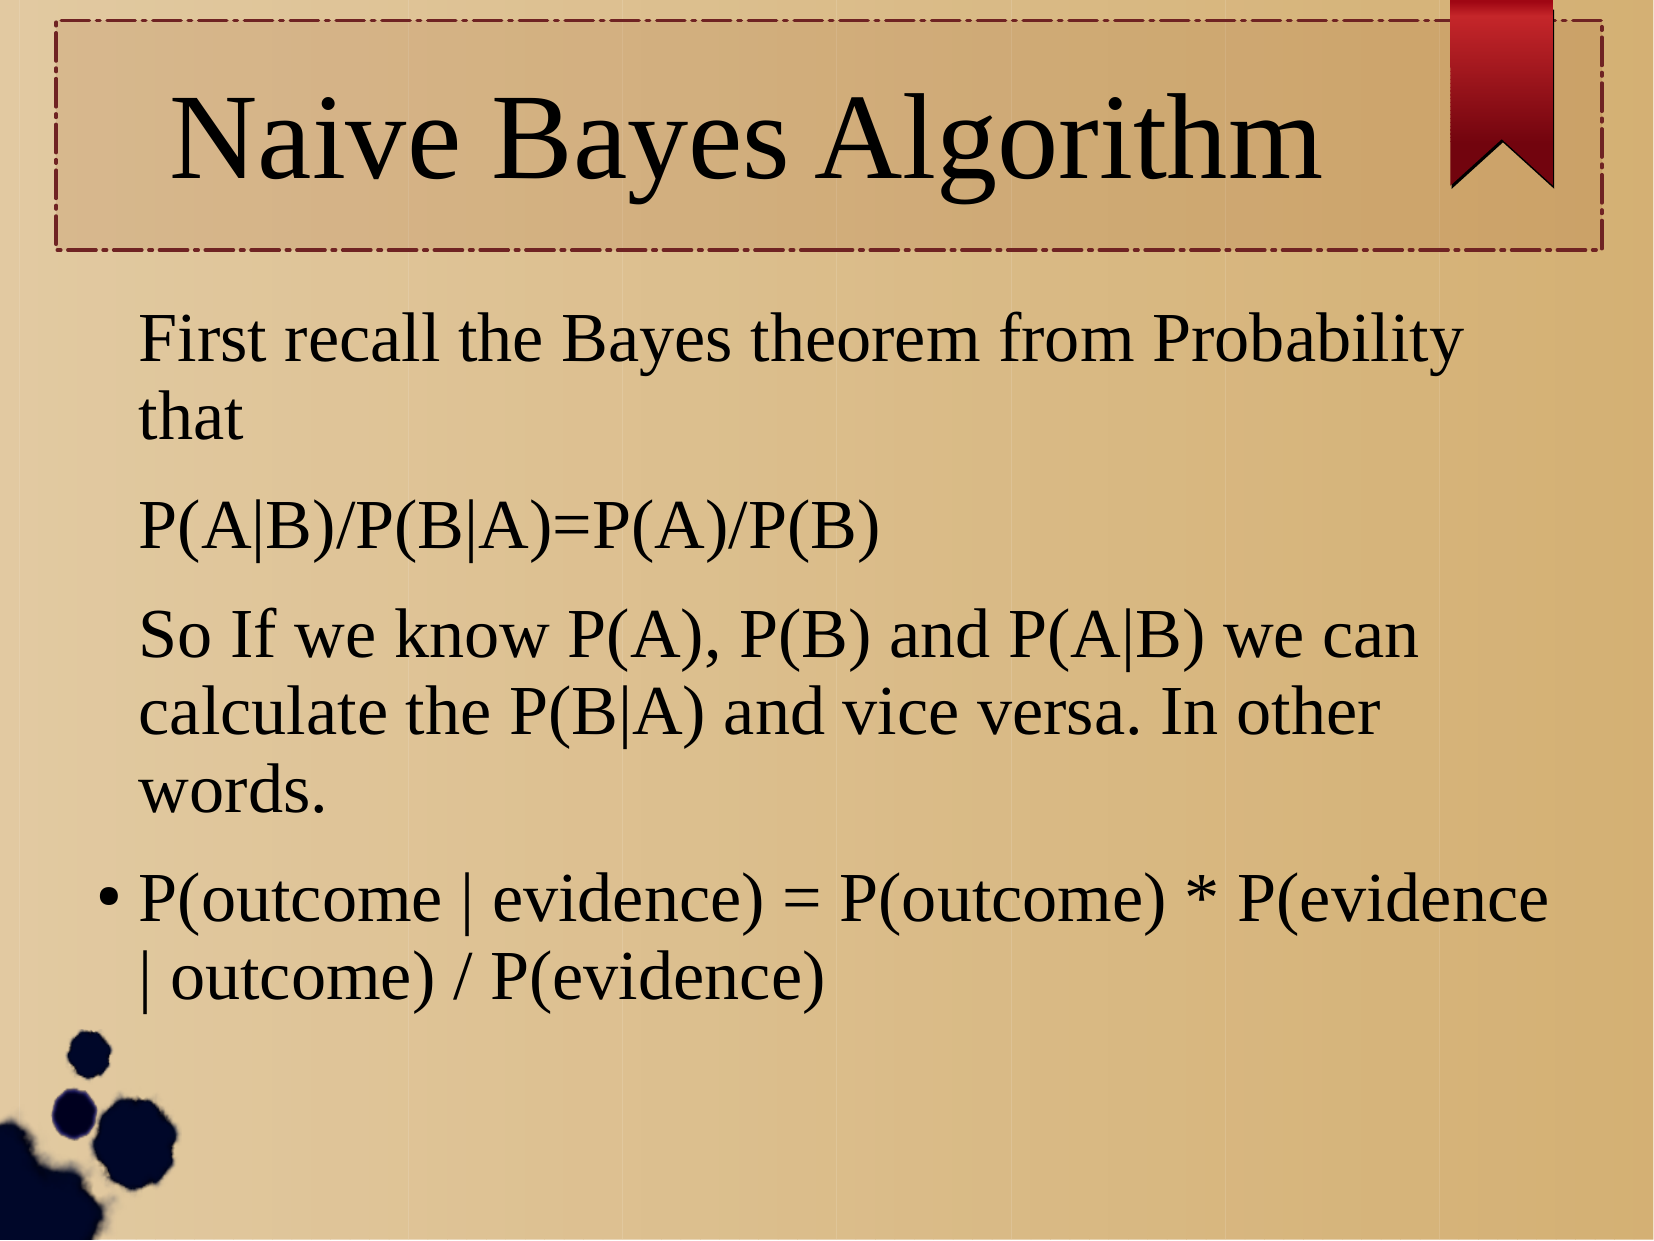

# Naive Bayes Algorithm
First recall the Bayes theorem from Probability that
P(A|B)/P(B|A)=P(A)/P(B)
So If we know P(A), P(B) and P(A|B) we can calculate the P(B|A) and vice versa. In other words.
P(outcome | evidence) = P(outcome) * P(evidence | outcome) / P(evidence)